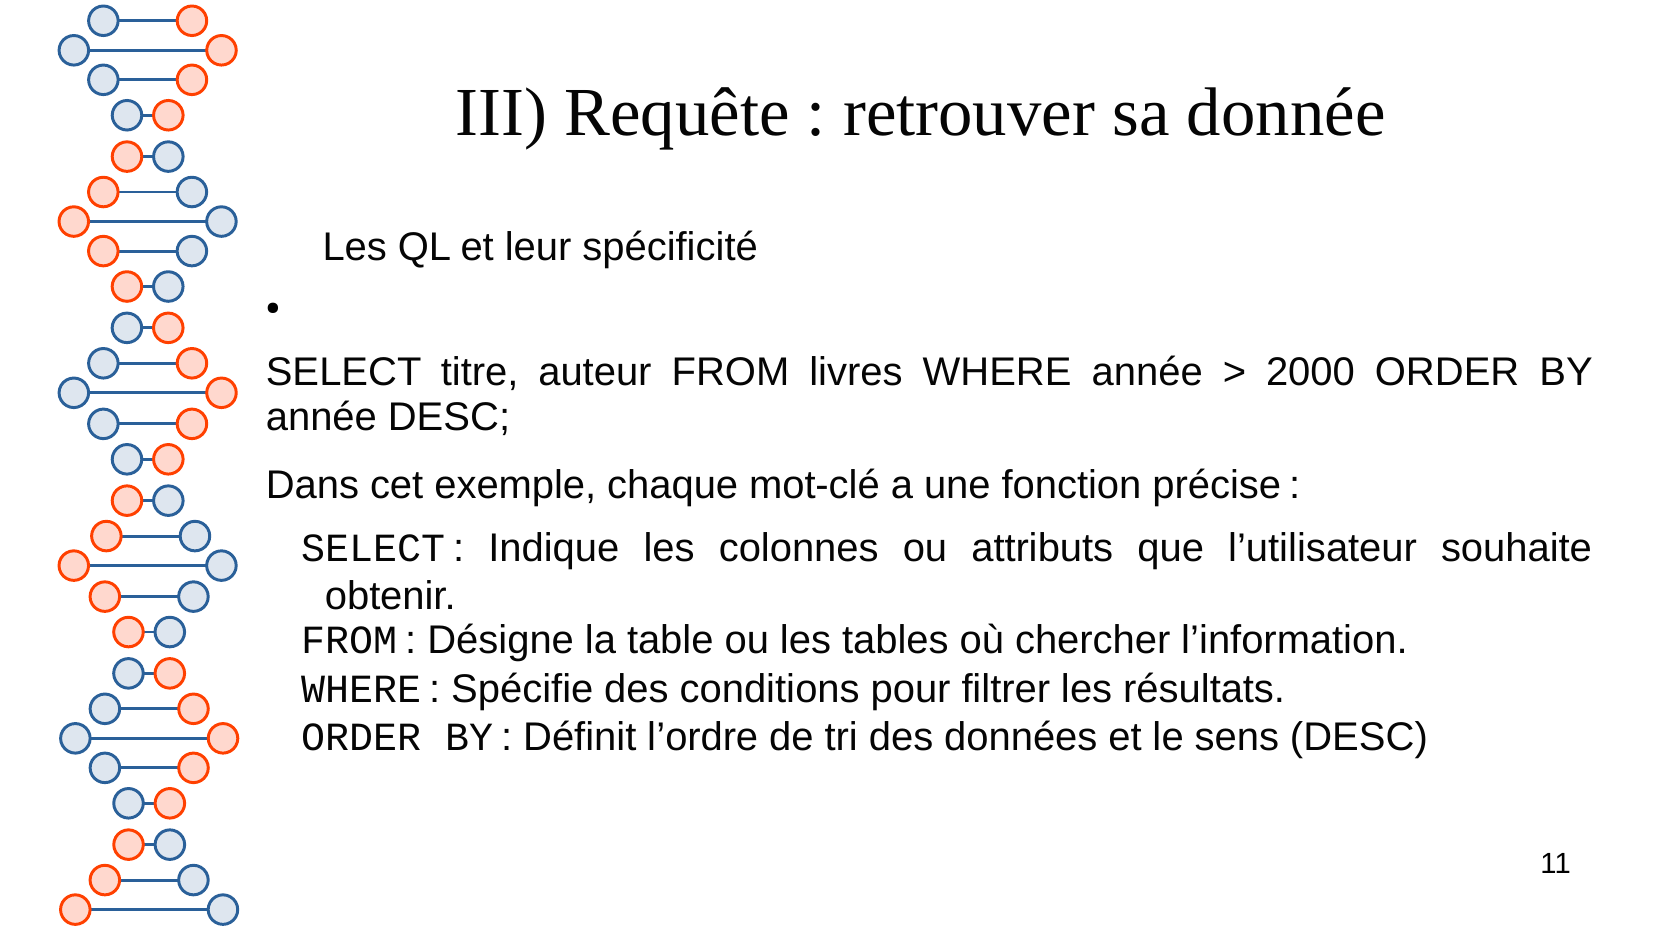

# III) Requête : retrouver sa donnée
Les QL et leur spécificité
SELECT titre, auteur FROM livres WHERE année > 2000 ORDER BY année DESC;
Dans cet exemple, chaque mot-clé a une fonction précise :
SELECT : Indique les colonnes ou attributs que l’utilisateur souhaite obtenir.
FROM : Désigne la table ou les tables où chercher l’information.
WHERE : Spécifie des conditions pour filtrer les résultats.
ORDER BY : Définit l’ordre de tri des données et le sens (DESC)
11